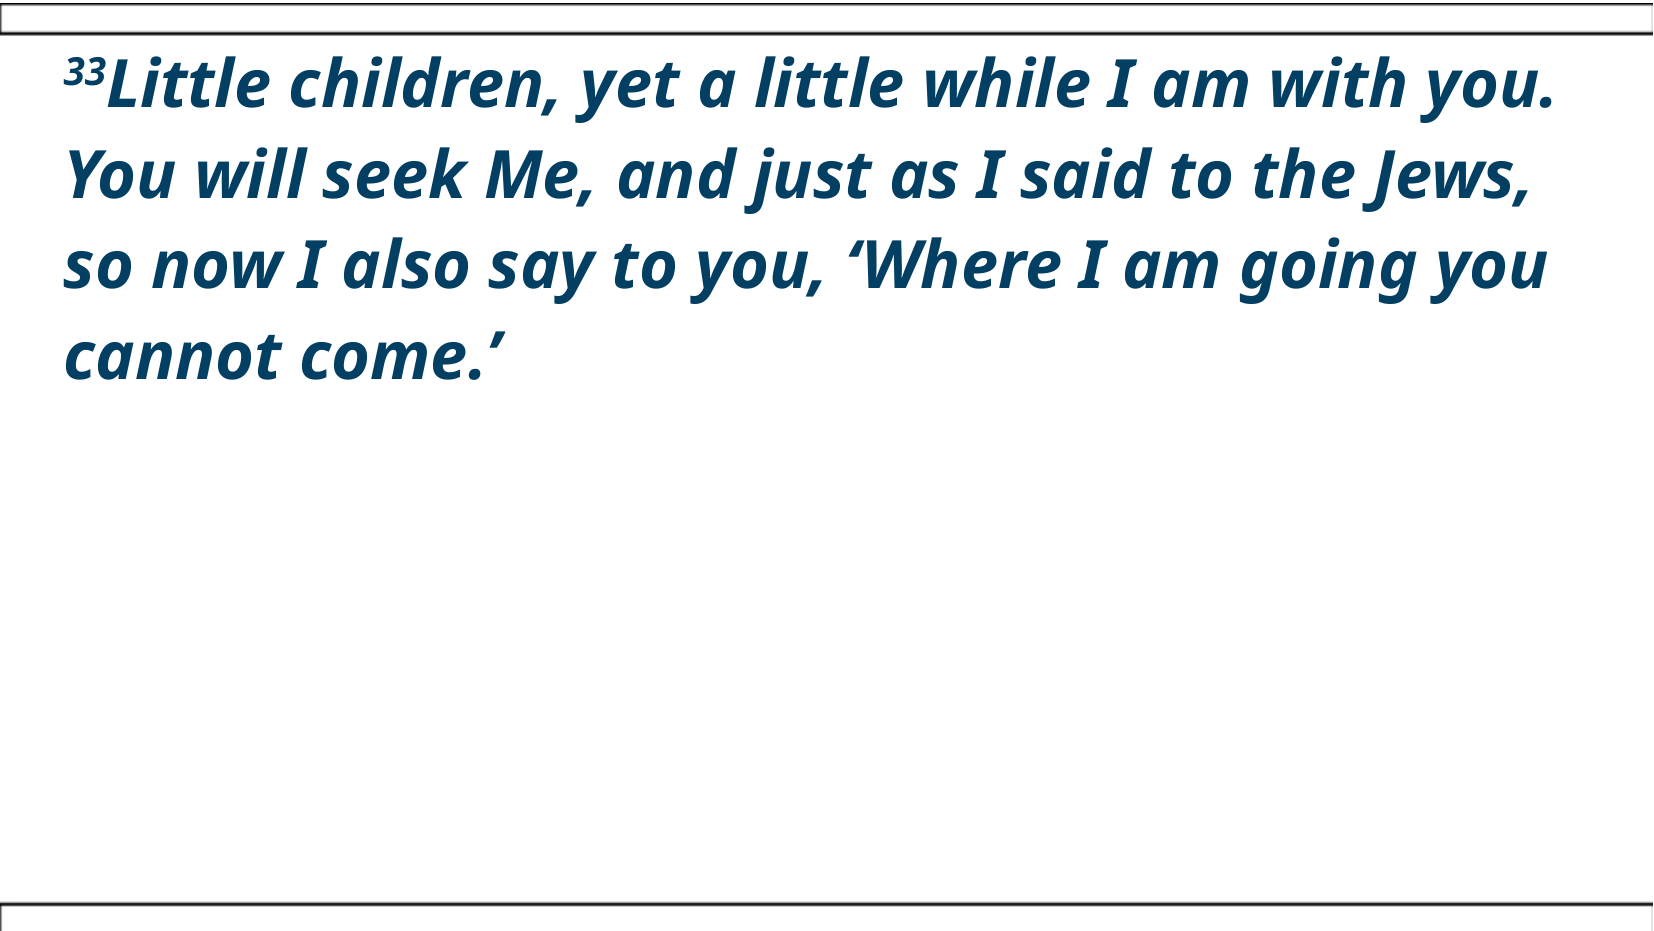

33Little children, yet a little while I am with you. You will seek Me, and just as I said to the Jews, so now I also say to you, ‘Where I am going you cannot come.’